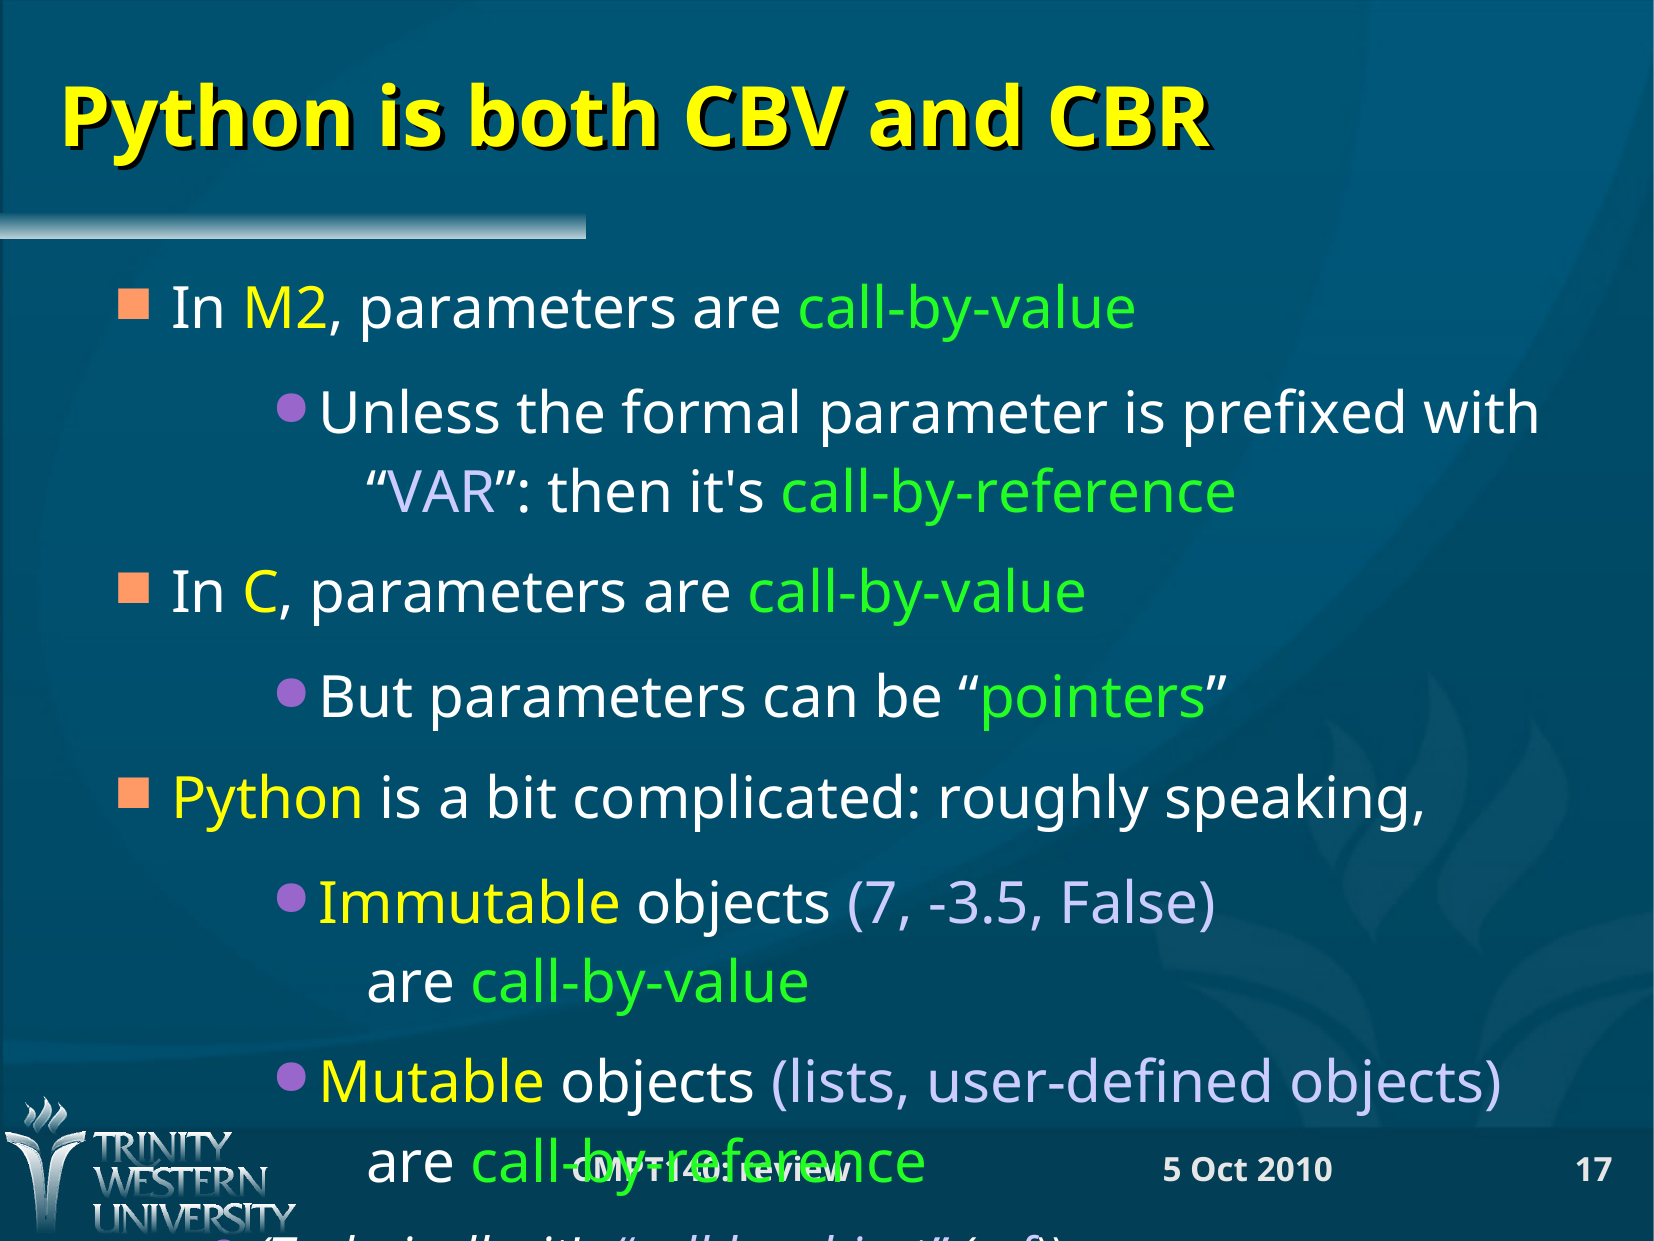

# Python is both CBV and CBR
In M2, parameters are call-by-value
Unless the formal parameter is prefixed with “VAR”: then it's call-by-reference
In C, parameters are call-by-value
But parameters can be “pointers”
Python is a bit complicated: roughly speaking,
Immutable objects (7, -3.5, False)
are call-by-value
Mutable objects (lists, user-defined objects) are call-by-reference
(Technically, it's “call-by-object” (ref))
CMPT140: review
5 Oct 2010
17